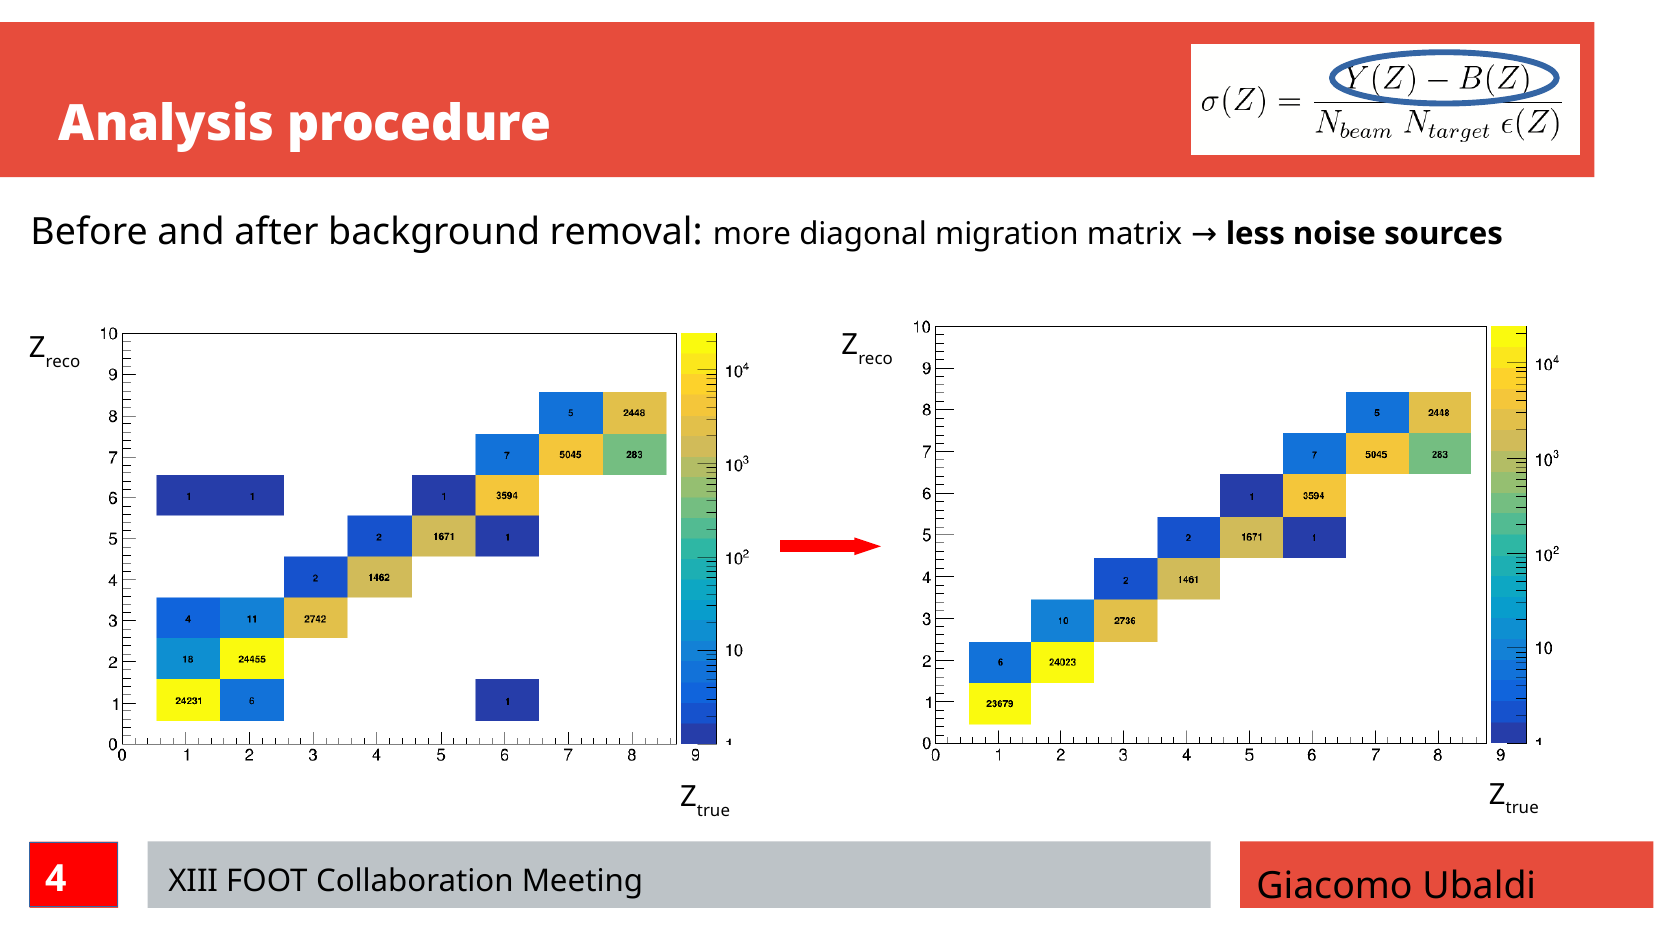

# Analysis procedure
Before and after background removal: more diagonal migration matrix → less noise sources
Zreco
Zreco
Ztrue
Ztrue
27
4
XIII FOOT Collaboration Meeting
Giacomo Ubaldi